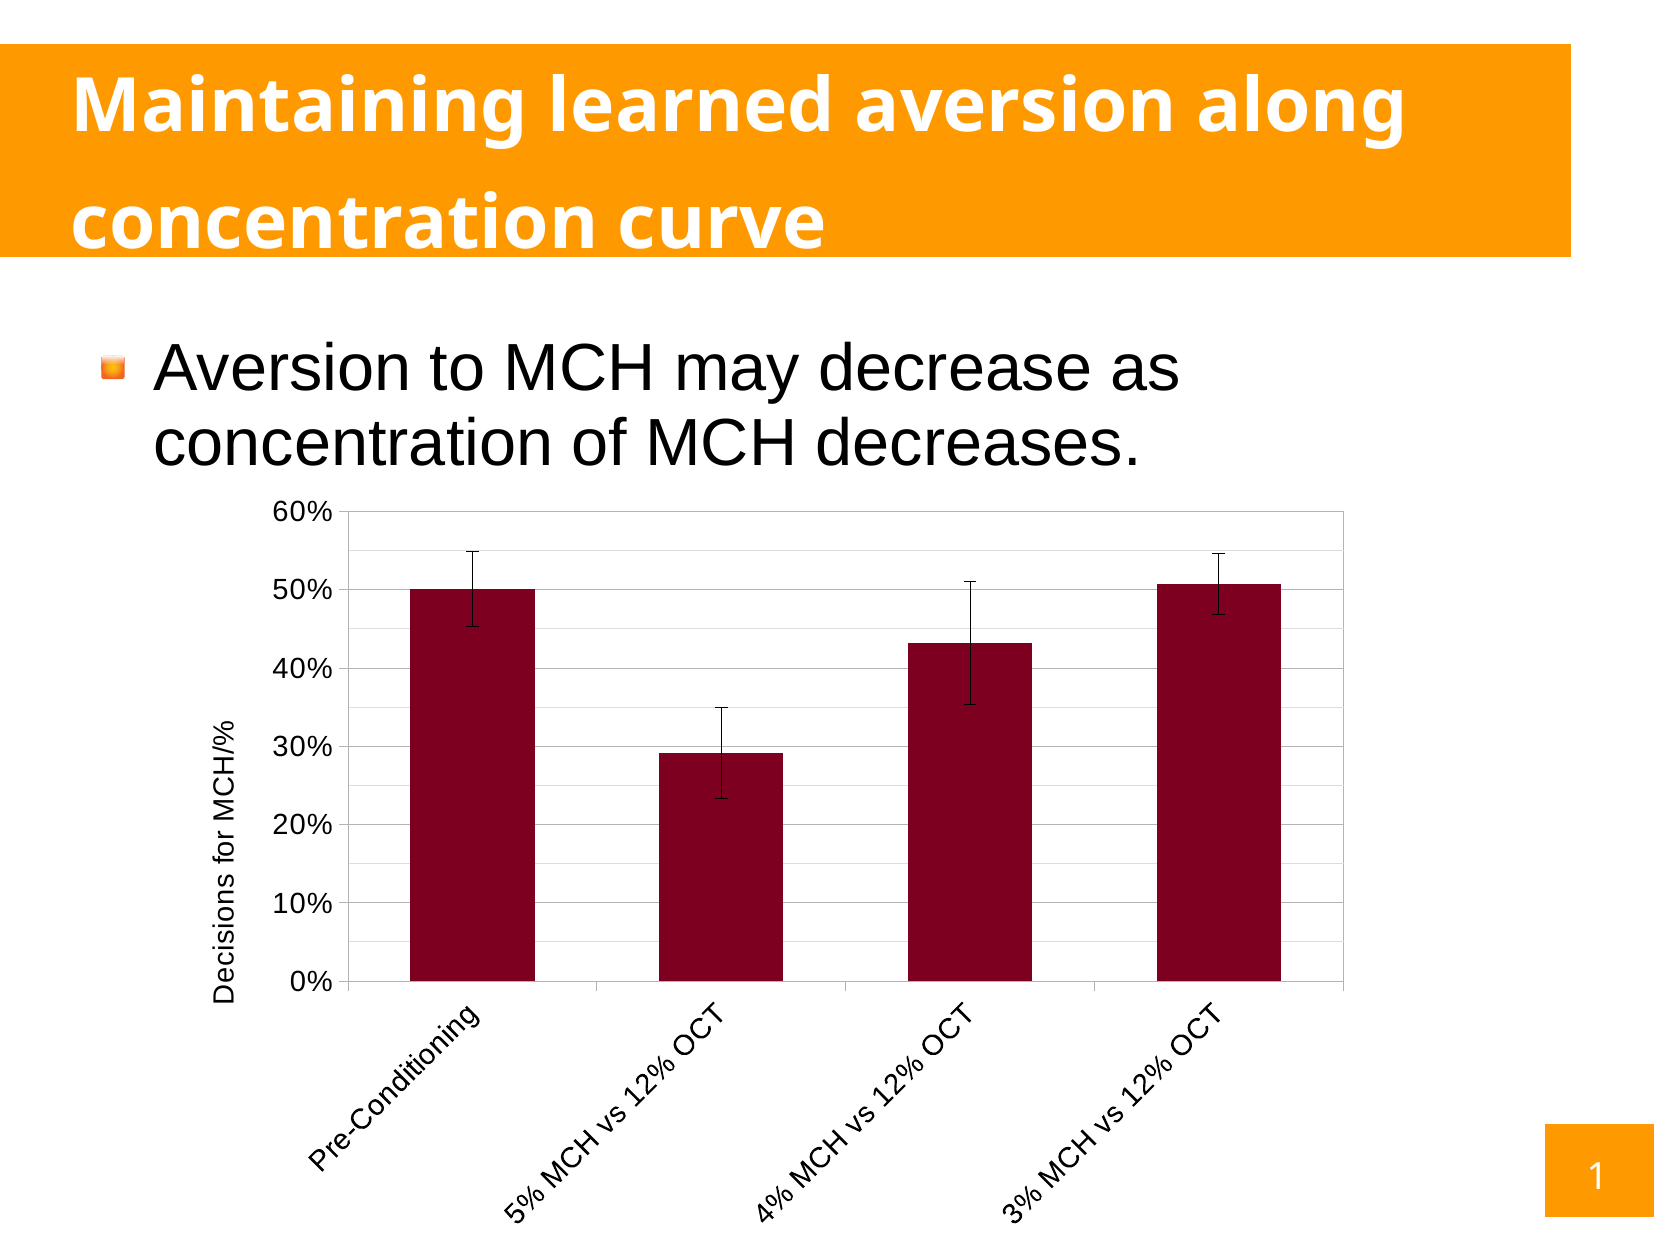

# Maintaining learned aversion along concentration curve
Aversion to MCH may decrease as concentration of MCH decreases.
### Chart
| Category | Entry into 5% MCH |
|---|---|
| Pre-Conditioning | 0.500283446712018 |
| 5% MCH vs 12% OCT | 0.291666666666667 |
| 4% MCH vs 12% OCT | 0.431601731601732 |
| 3% MCH vs 12% OCT | 0.507689136260565 |
1